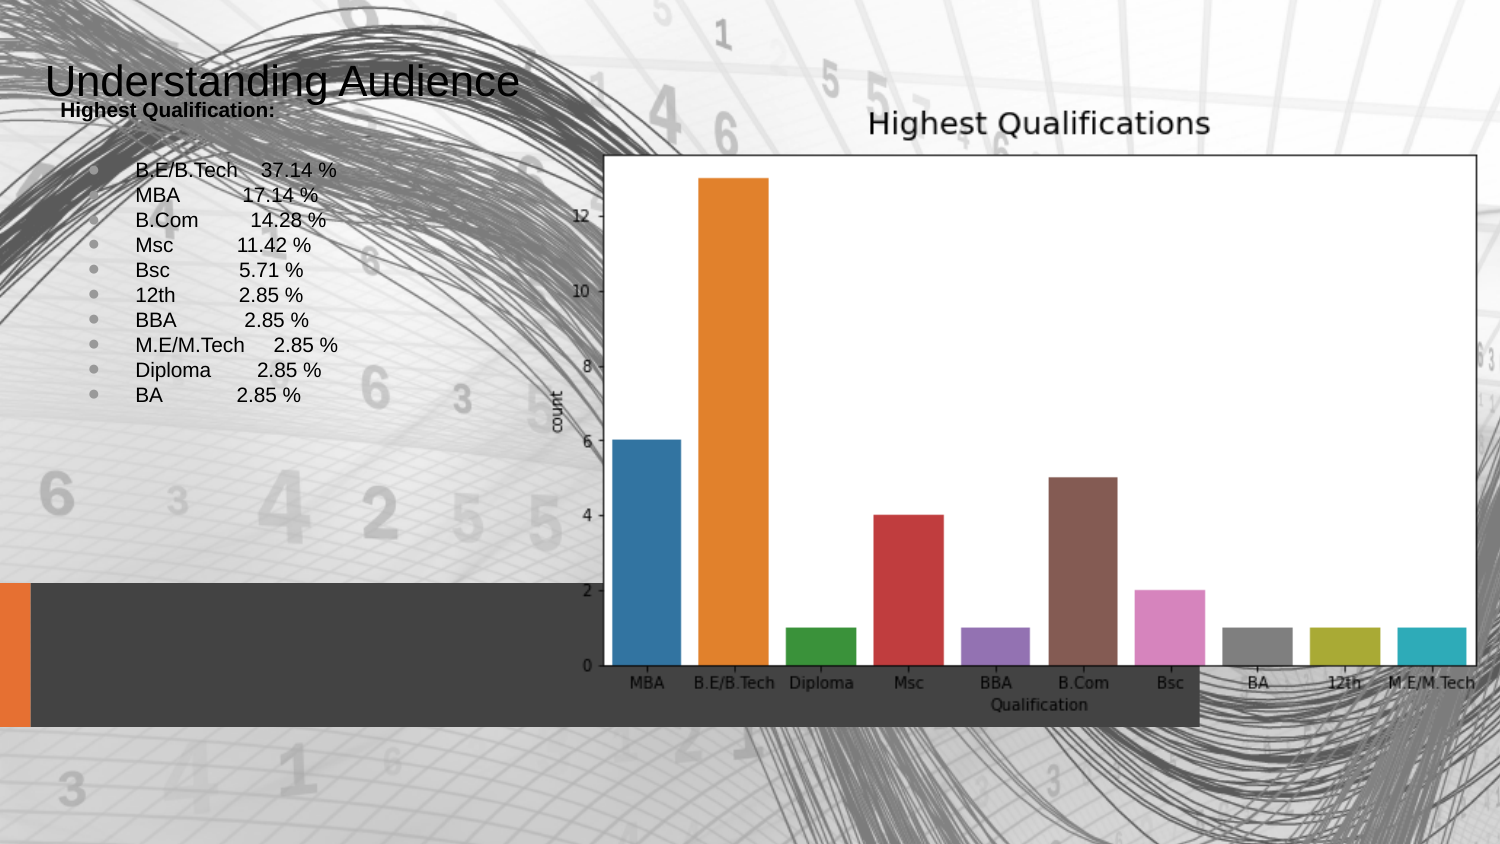

# Understanding Audience
Highest Qualification:
B.E/B.Tech 37.14 %
MBA 17.14 %
B.Com 14.28 %
Msc 11.42 %
Bsc 5.71 %
12th 2.85 %
BBA 2.85 %
M.E/M.Tech 2.85 %
Diploma 2.85 %
BA 2.85 %